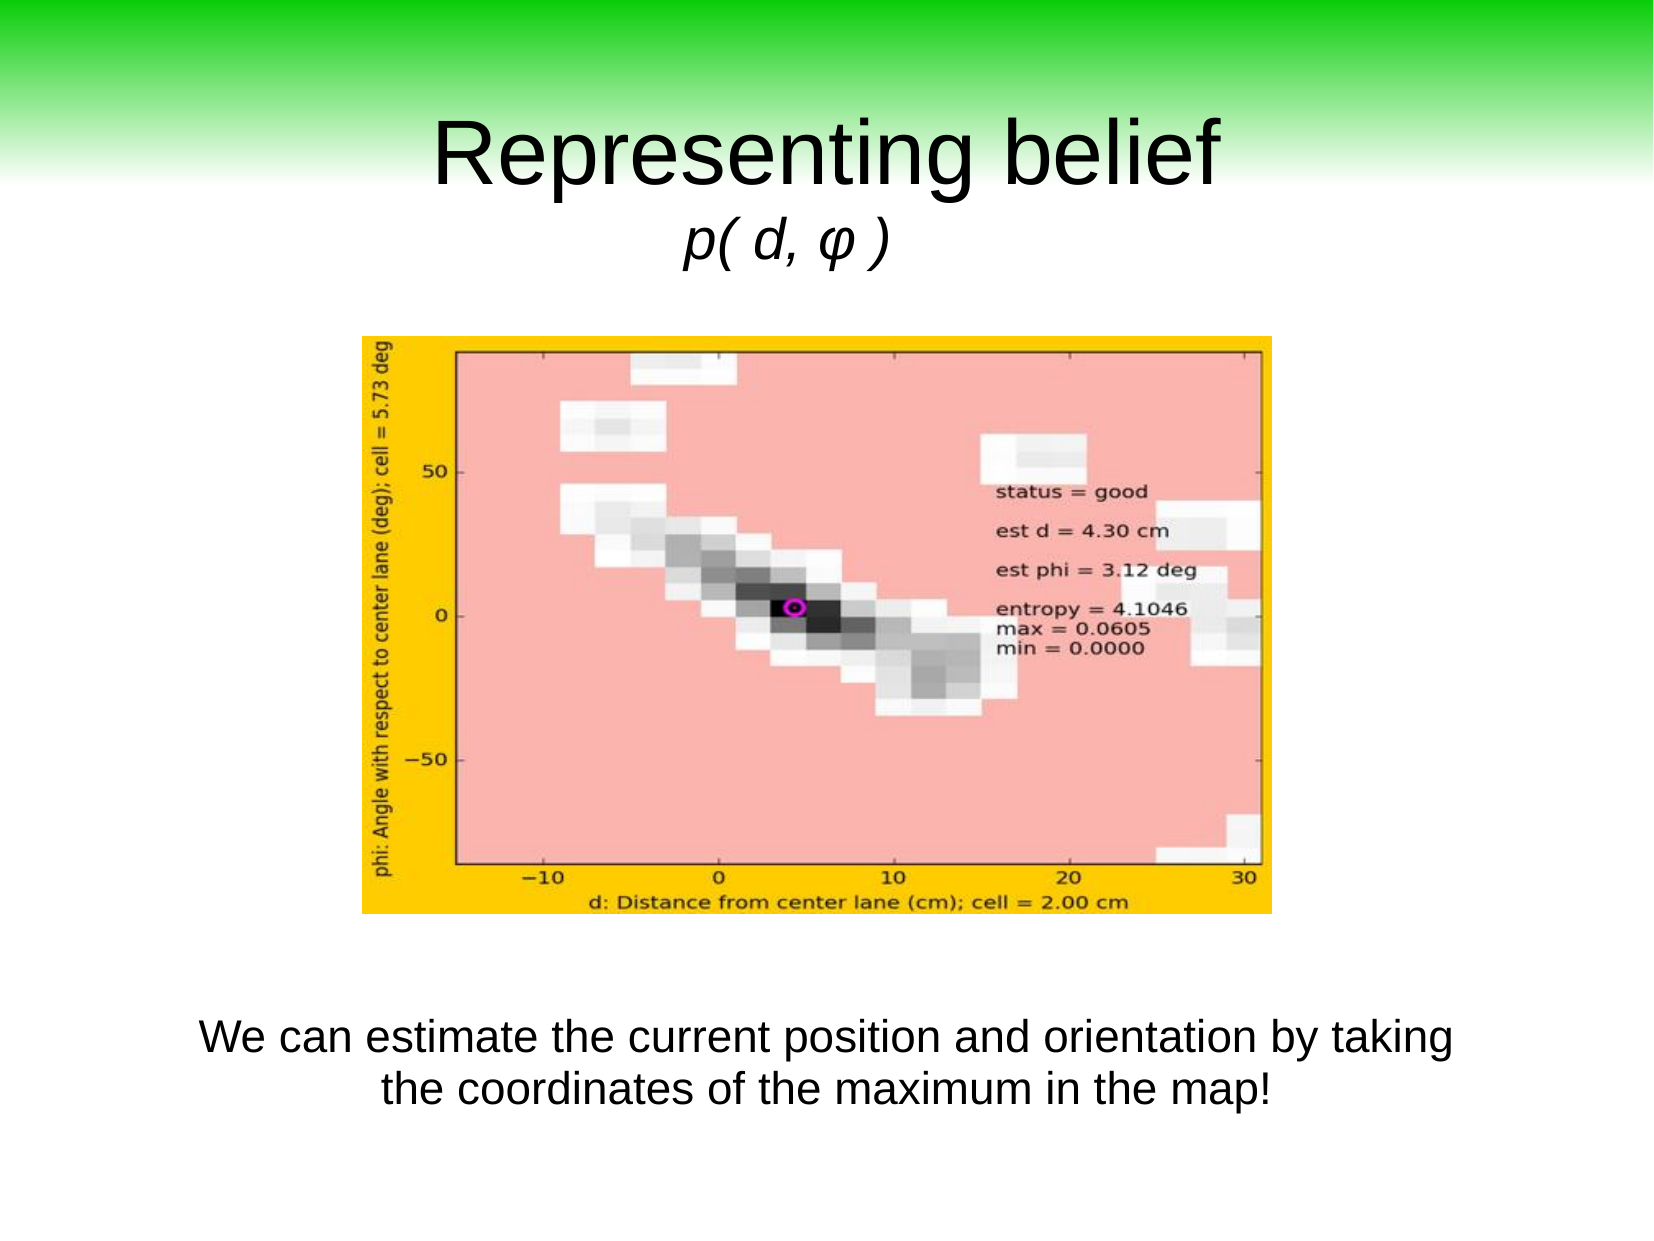

# Representing belief
p( d, φ )
We can estimate the current position and orientation by taking
the coordinates of the maximum in the map!